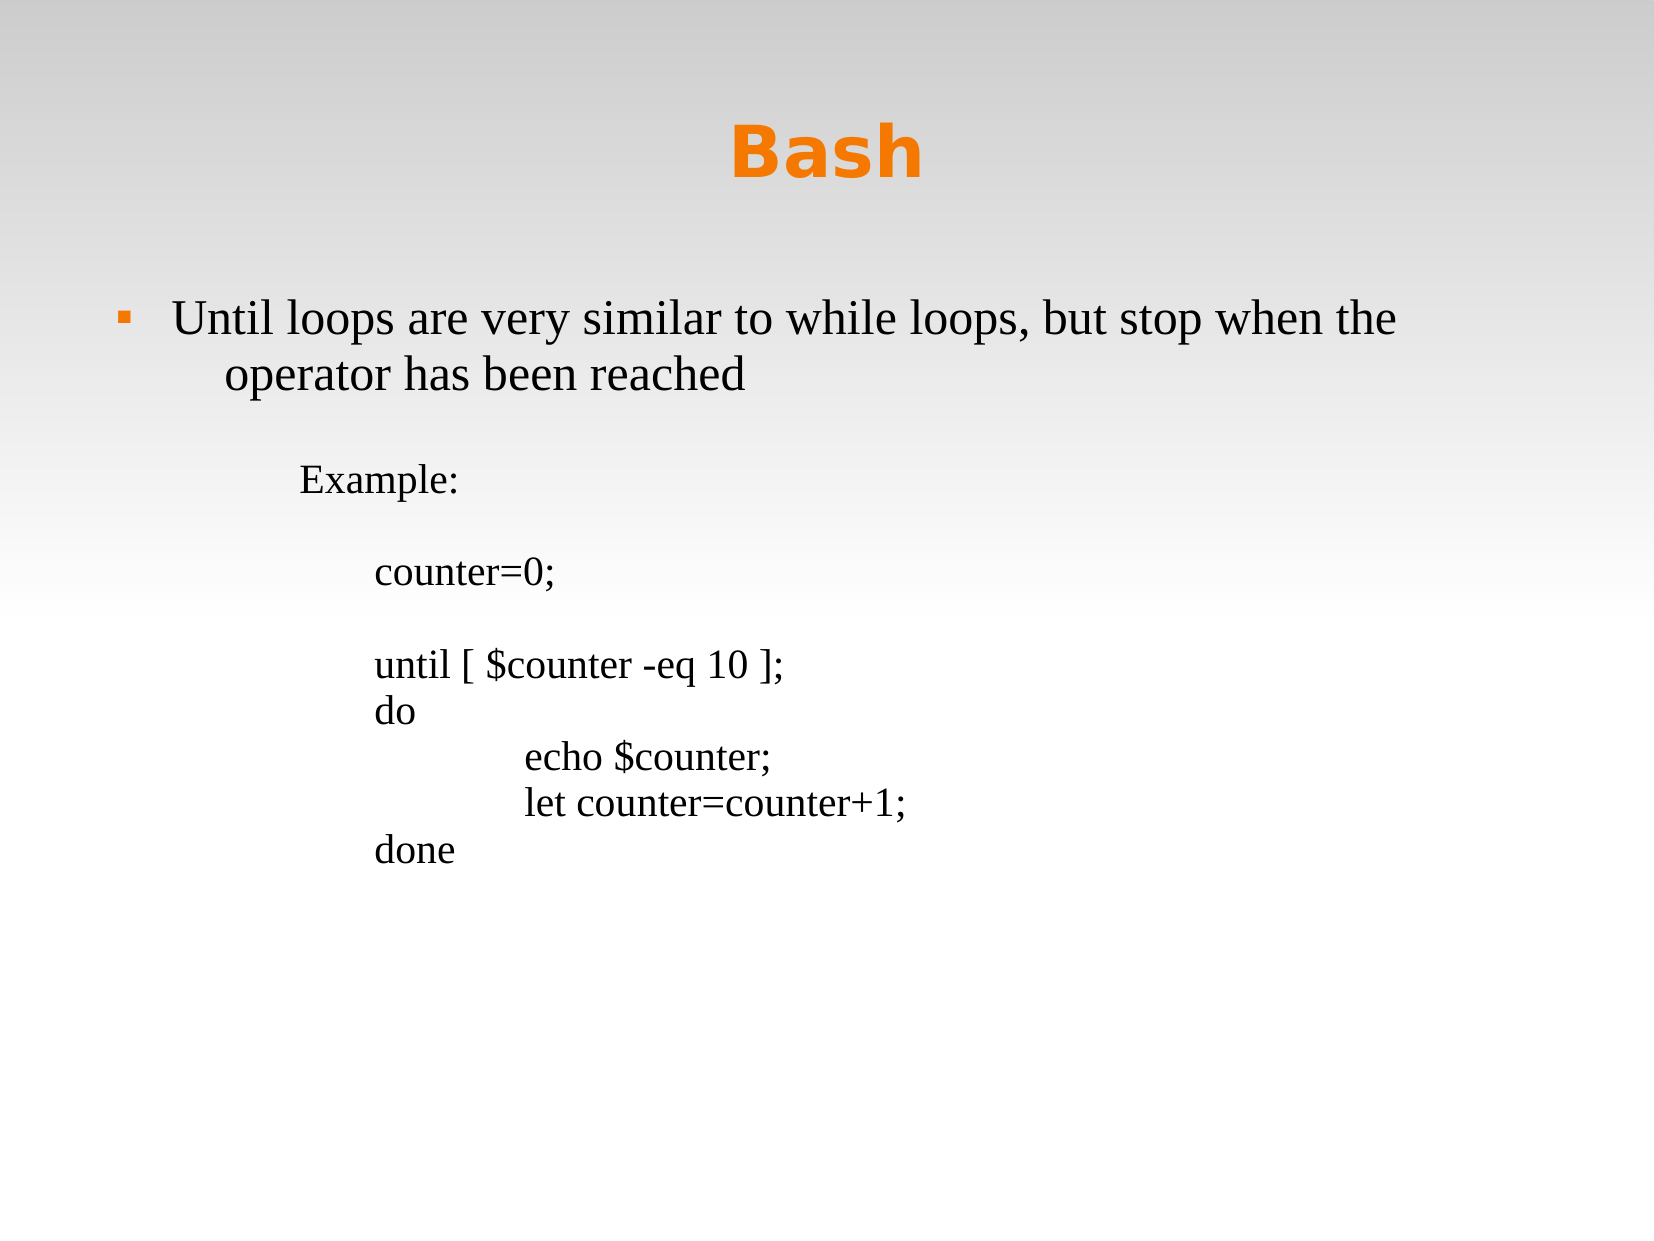

# Bash
Until loops are very similar to while loops, but stop when the operator has been reached
	Example:
		counter=0;
		until [ $counter -eq 10 ];
		do
				echo $counter;
				let counter=counter+1;
		done